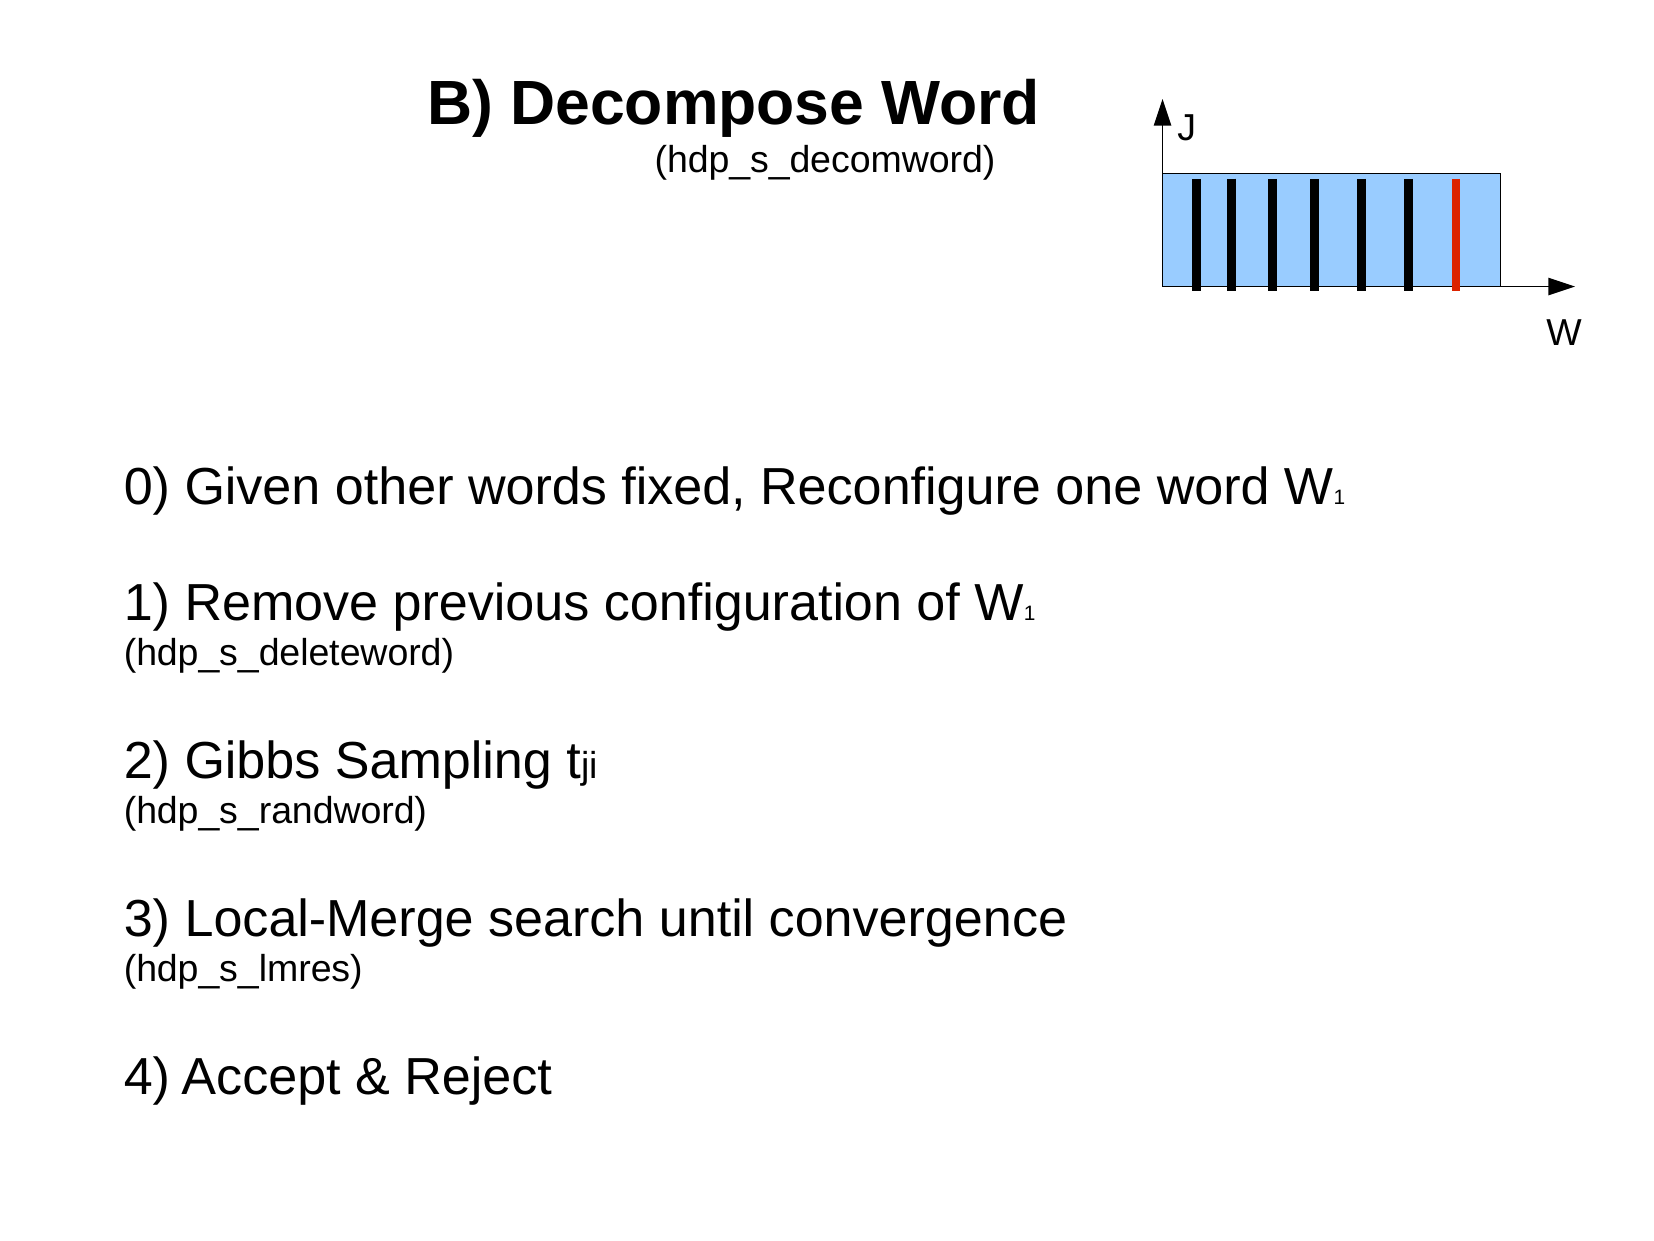

B) Decompose Word
(hdp_s_decomword)
J
W
0) Given other words fixed, Reconfigure one word W1
1) Remove previous configuration of W1
(hdp_s_deleteword)
2) Gibbs Sampling tji
(hdp_s_randword)
3) Local-Merge search until convergence
(hdp_s_lmres)
4) Accept & Reject